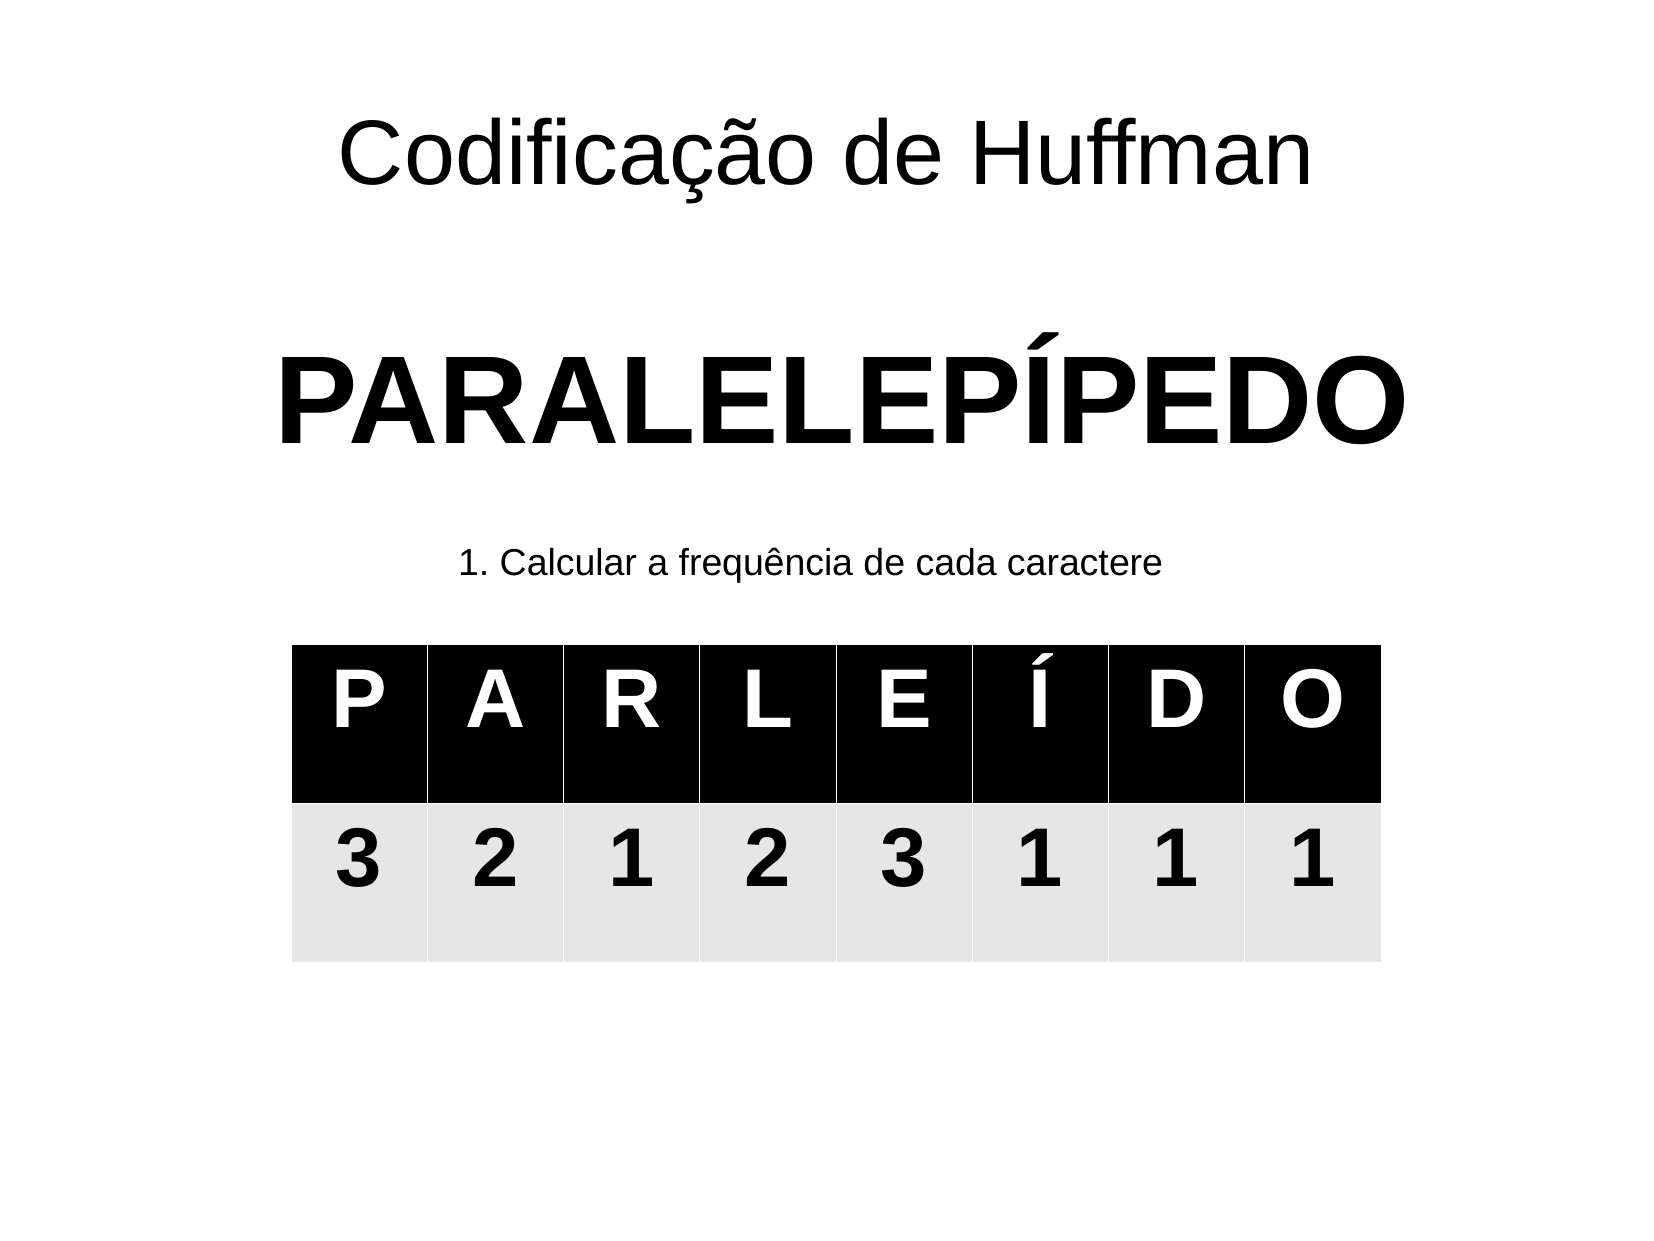

# Codificação de Huffman
PARALELEPÍPEDO
1. Calcular a frequência de cada caractere
| P | A | R | L | E | Í | D | O |
| --- | --- | --- | --- | --- | --- | --- | --- |
| 3 | 2 | 1 | 2 | 3 | 1 | 1 | 1 |